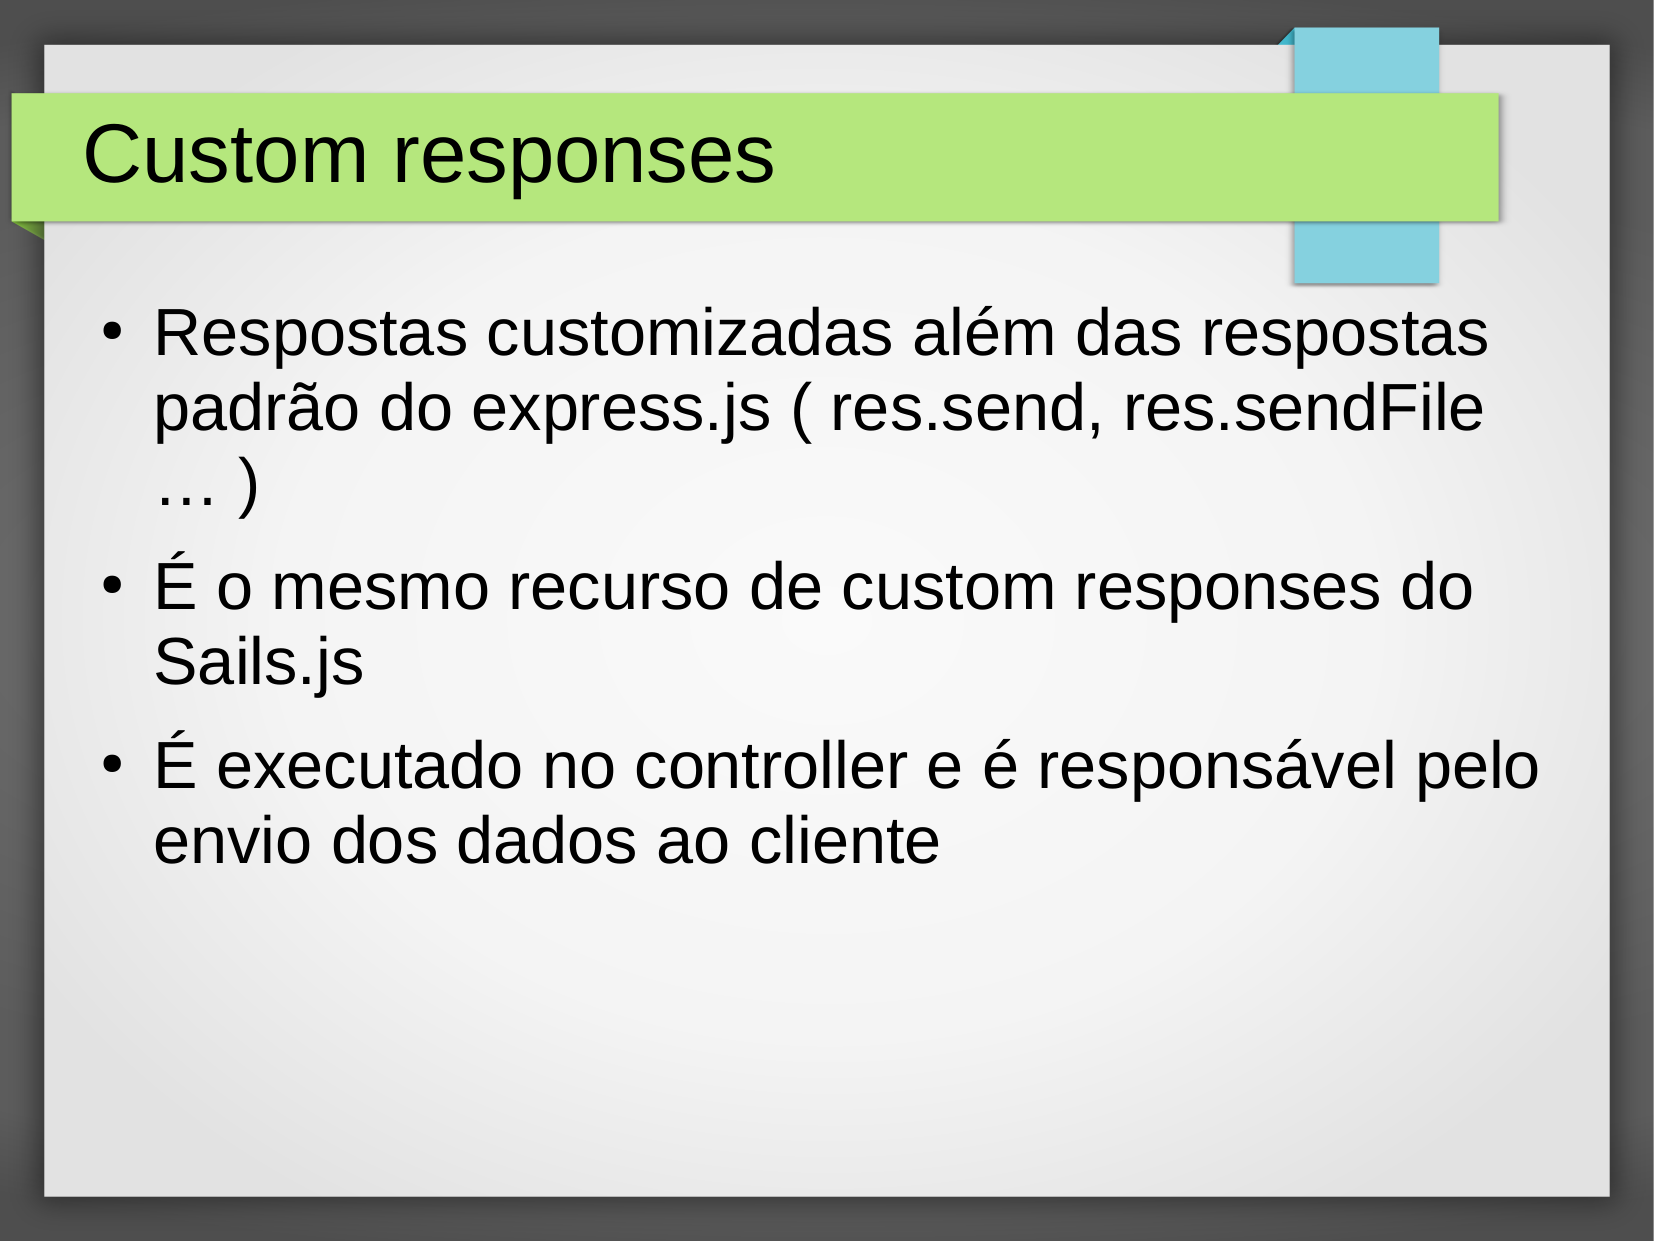

# Custom responses
Respostas customizadas além das respostas padrão do express.js ( res.send, res.sendFile … )
É o mesmo recurso de custom responses do Sails.js
É executado no controller e é responsável pelo envio dos dados ao cliente